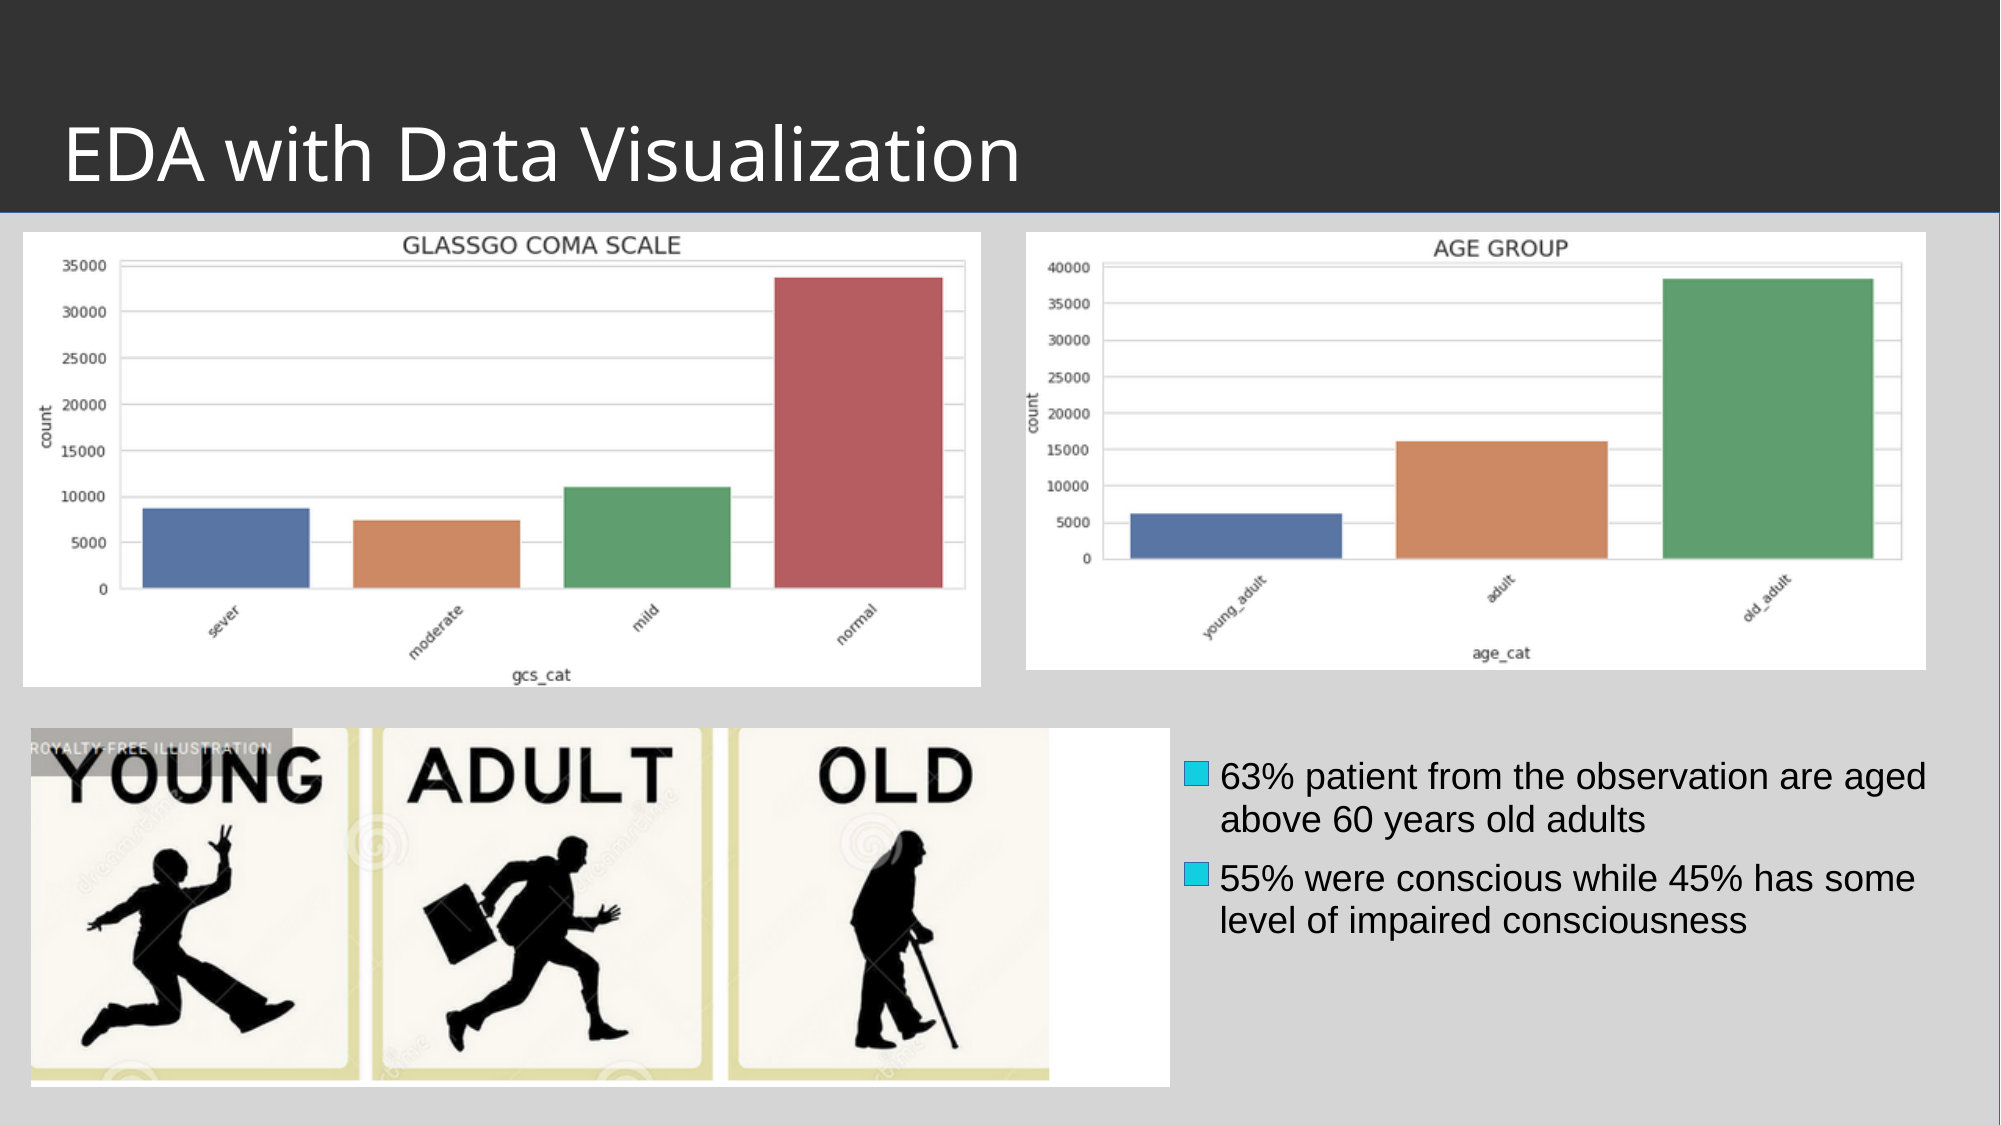

EDA with Data Visualization
63% patient from the observation are aged above 60 years old adults
55% were conscious while 45% has some level of impaired consciousness